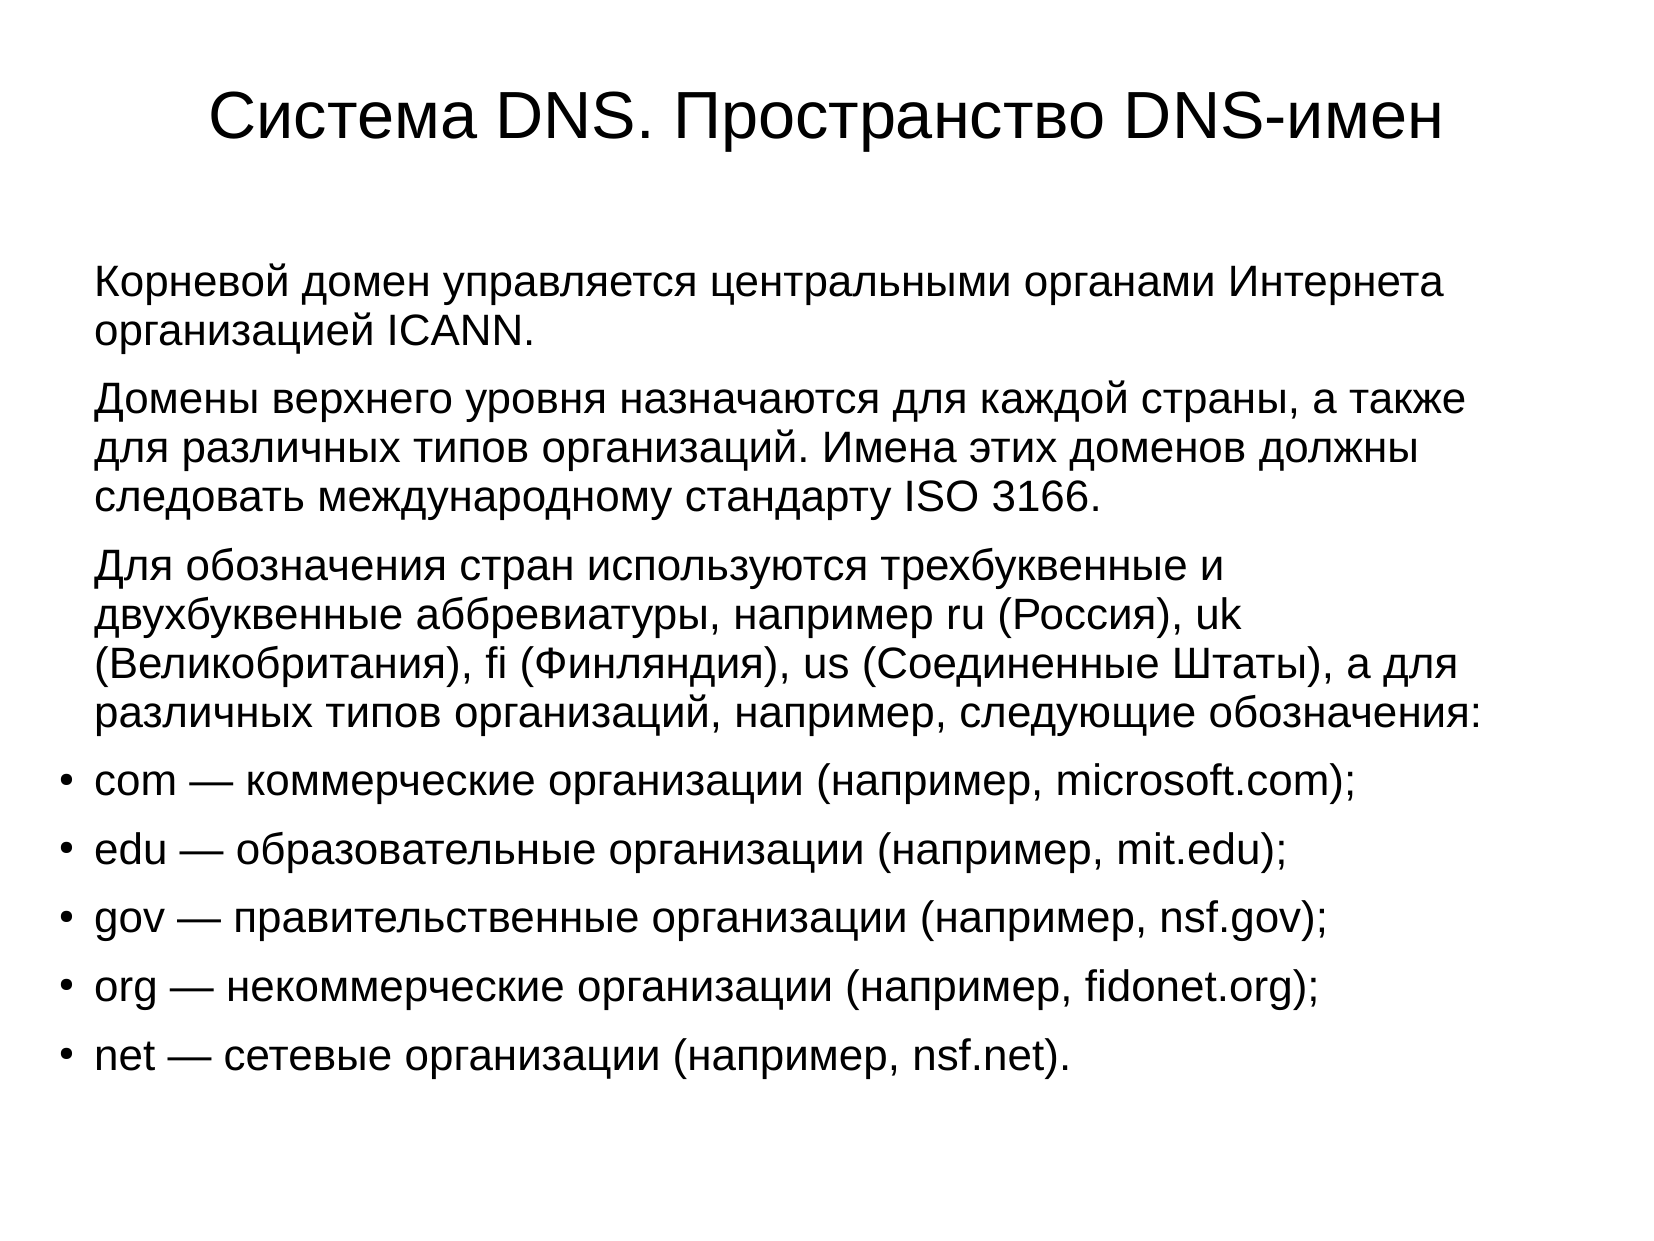

# Система DNS. Пространство DNS-имен
Корневой домен управляется центральными органами Интернета организацией ICANN.
Домены верхнего уровня назначаются для каждой страны, а также для различных типов организаций. Имена этих доменов должны следовать международному стандарту ISO 3166.
Для обозначения стран используются трехбуквенные и двухбуквенные аббревиатуры, например ru (Россия), uk (Великобритания), fi (Финляндия), us (Соединенные Штаты), а для различных типов организаций, например, следующие обозначения:
com — коммерческие организации (например, microsoft.com);
edu — образовательные организации (например, mit.edu);
gov — правительственные организации (например, nsf.gov);
org — некоммерческие организации (например, fidonet.org);
net — сетевые организации (например, nsf.net).